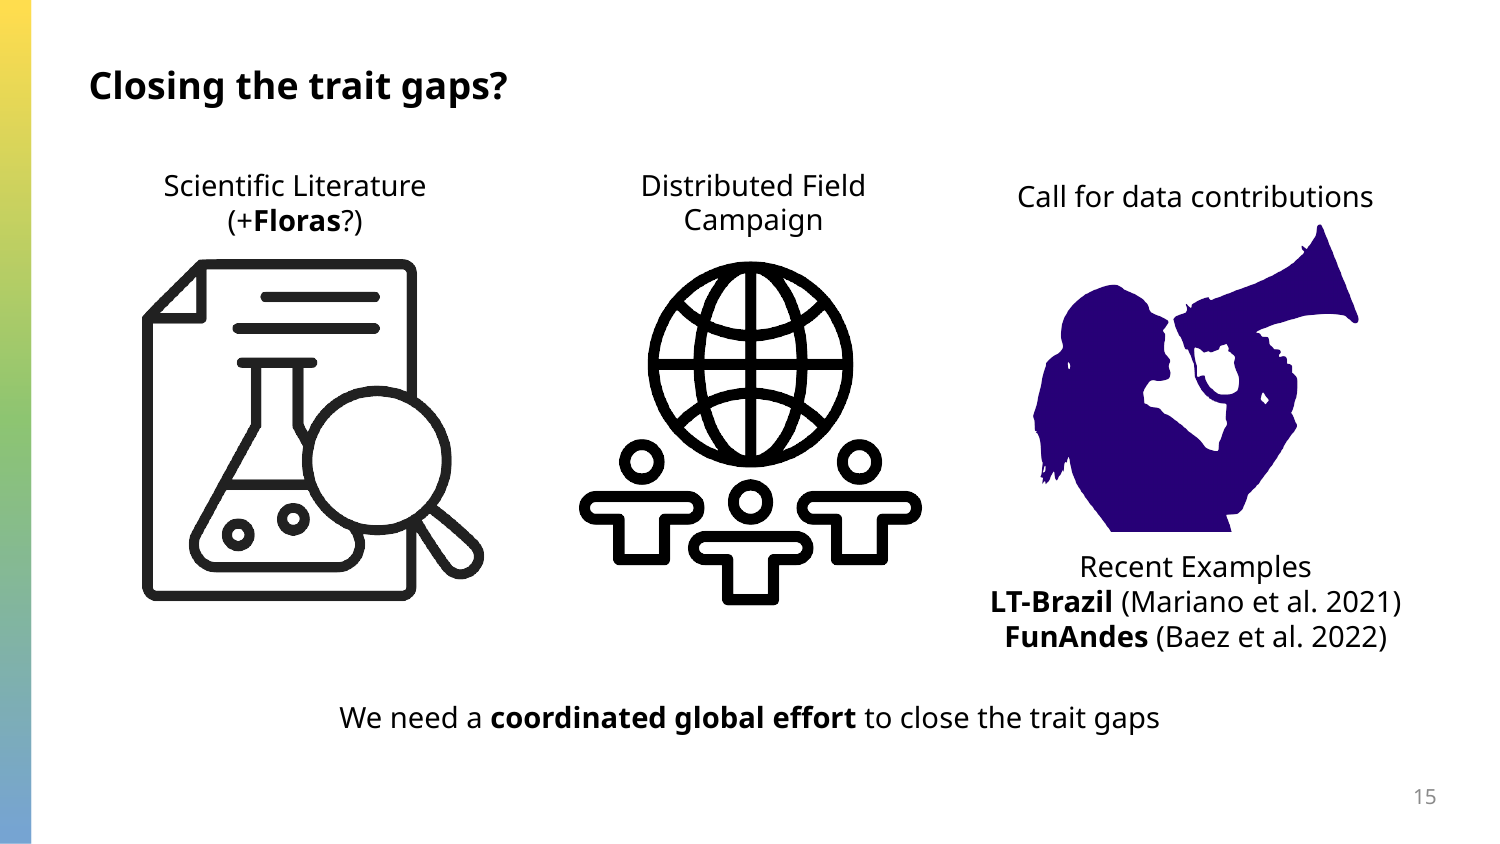

Closing the trait gaps?
Distributed Field Campaign
Scientific Literature (+Floras?)
Call for data contributions
Recent Examples
LT-Brazil (Mariano et al. 2021) FunAndes (Baez et al. 2022)
We need a coordinated global effort to close the trait gaps